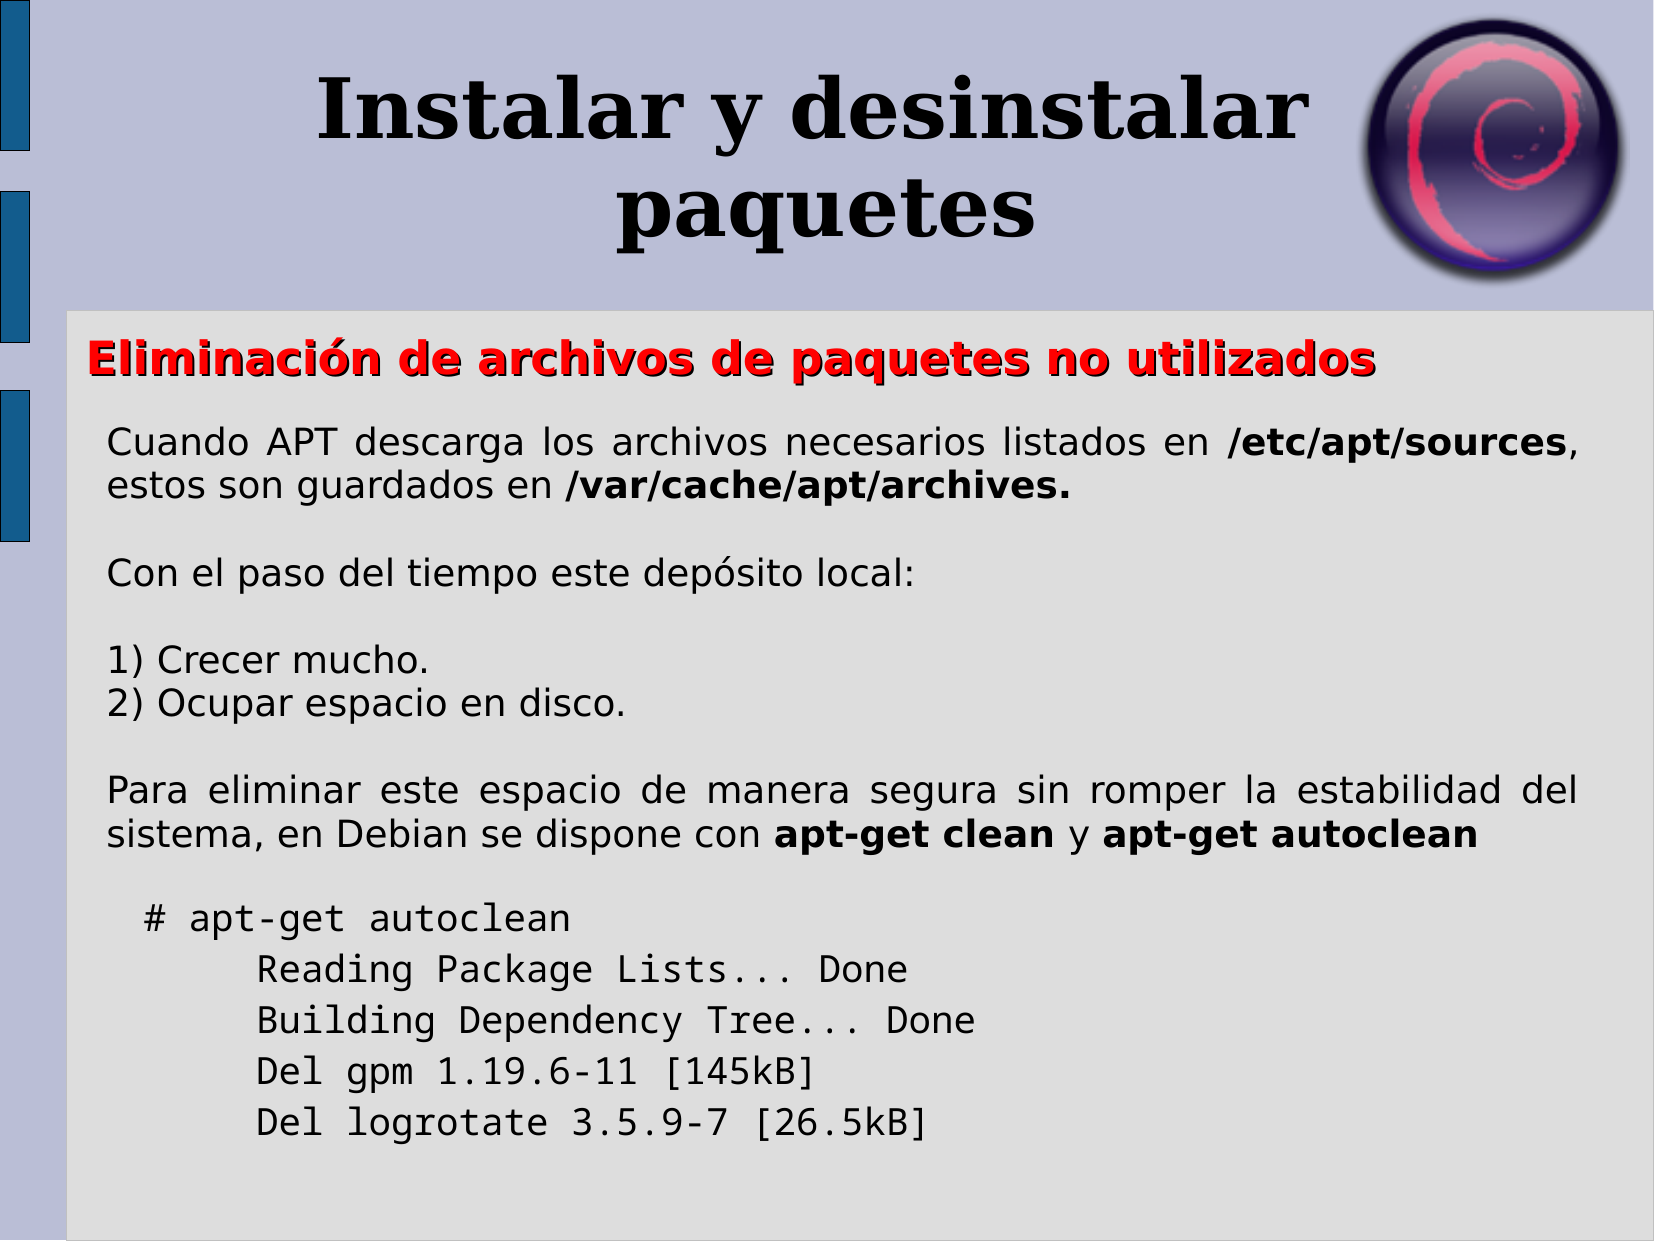

Instalar y desinstalar
paquetes
Eliminación de archivos de paquetes no utilizados
Cuando APT descarga los archivos necesarios listados en /etc/apt/sources, estos son guardados en /var/cache/apt/archives.
Con el paso del tiempo este depósito local:
1) Crecer mucho.
2) Ocupar espacio en disco.
Para eliminar este espacio de manera segura sin romper la estabilidad del sistema, en Debian se dispone con apt-get clean y apt-get autoclean
# apt-get autoclean
 Reading Package Lists... Done
 Building Dependency Tree... Done
 Del gpm 1.19.6-11 [145kB]
 Del logrotate 3.5.9-7 [26.5kB]